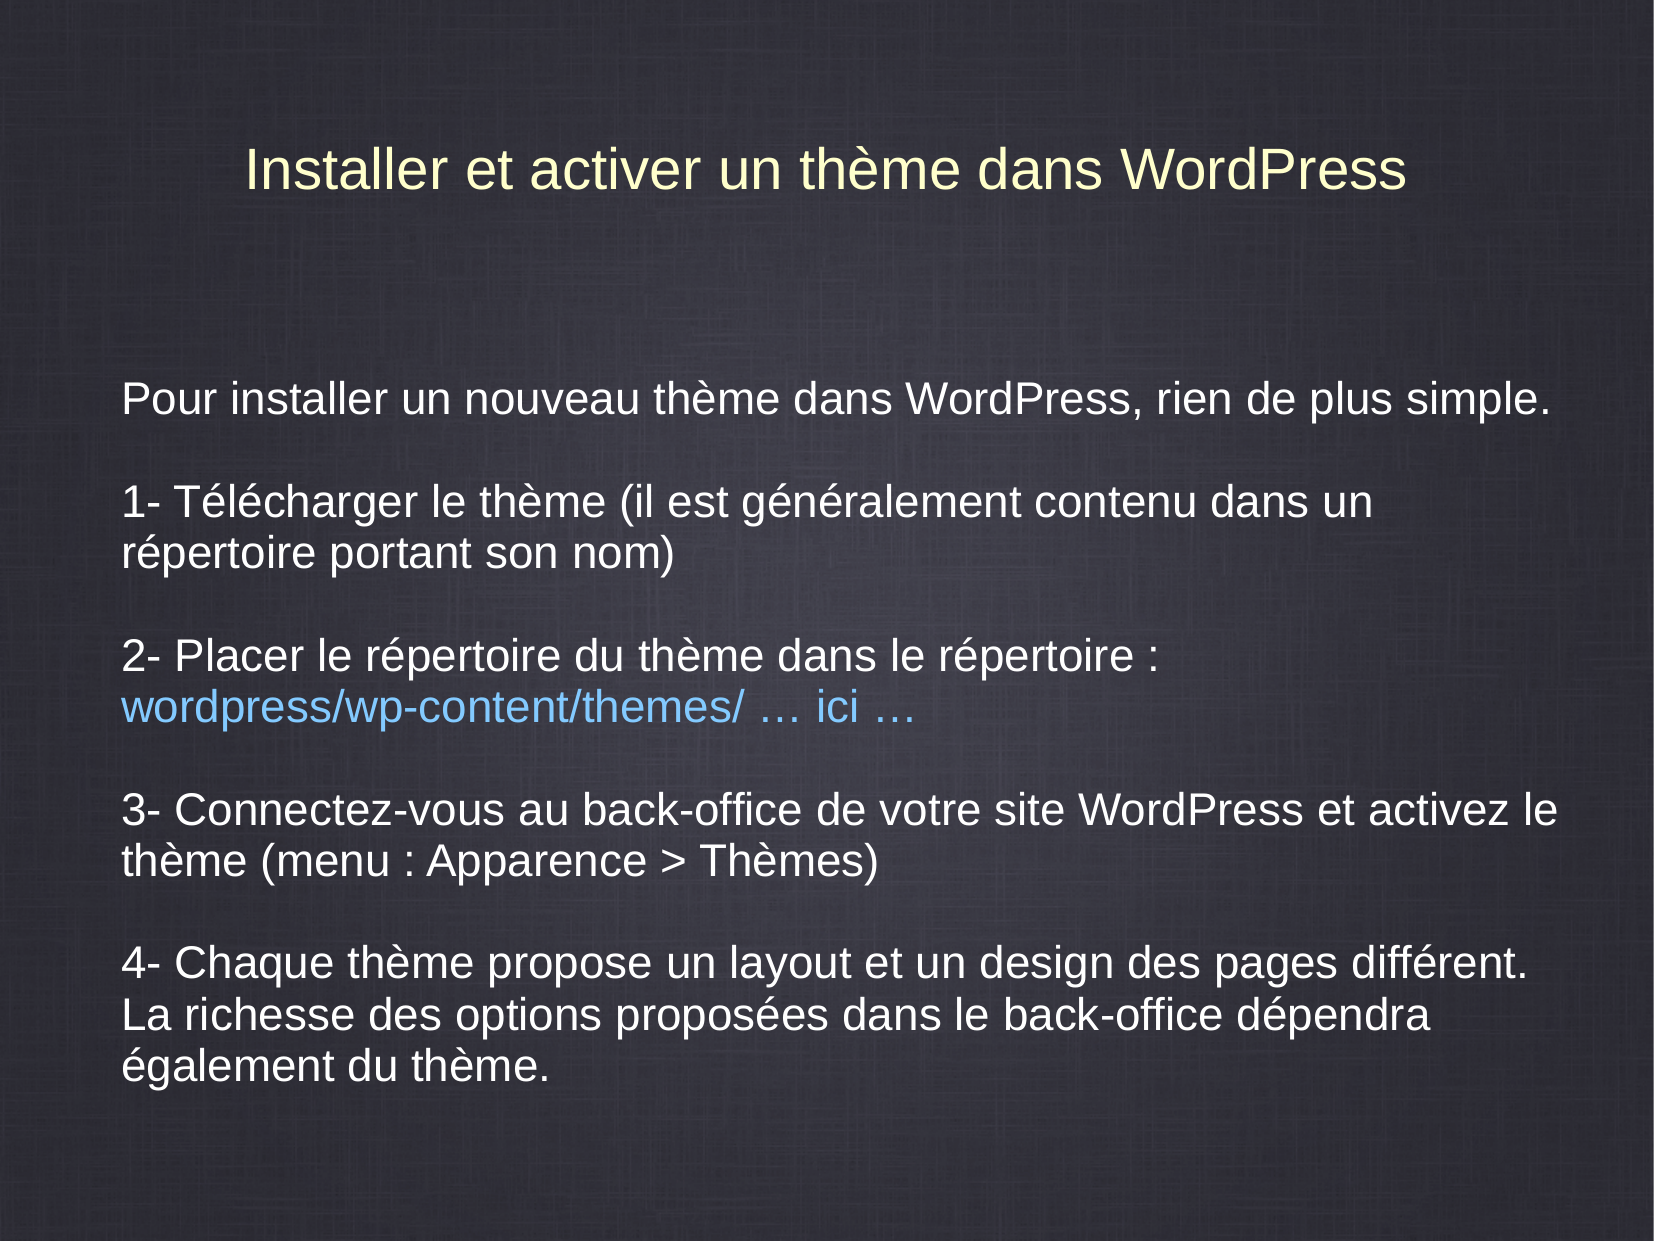

Installer et activer un thème dans WordPress
Pour installer un nouveau thème dans WordPress, rien de plus simple.
1- Télécharger le thème (il est généralement contenu dans un répertoire portant son nom)
2- Placer le répertoire du thème dans le répertoire :
wordpress/wp-content/themes/ … ici …
3- Connectez-vous au back-office de votre site WordPress et activez le thème (menu : Apparence > Thèmes)
4- Chaque thème propose un layout et un design des pages différent.
La richesse des options proposées dans le back-office dépendra également du thème.